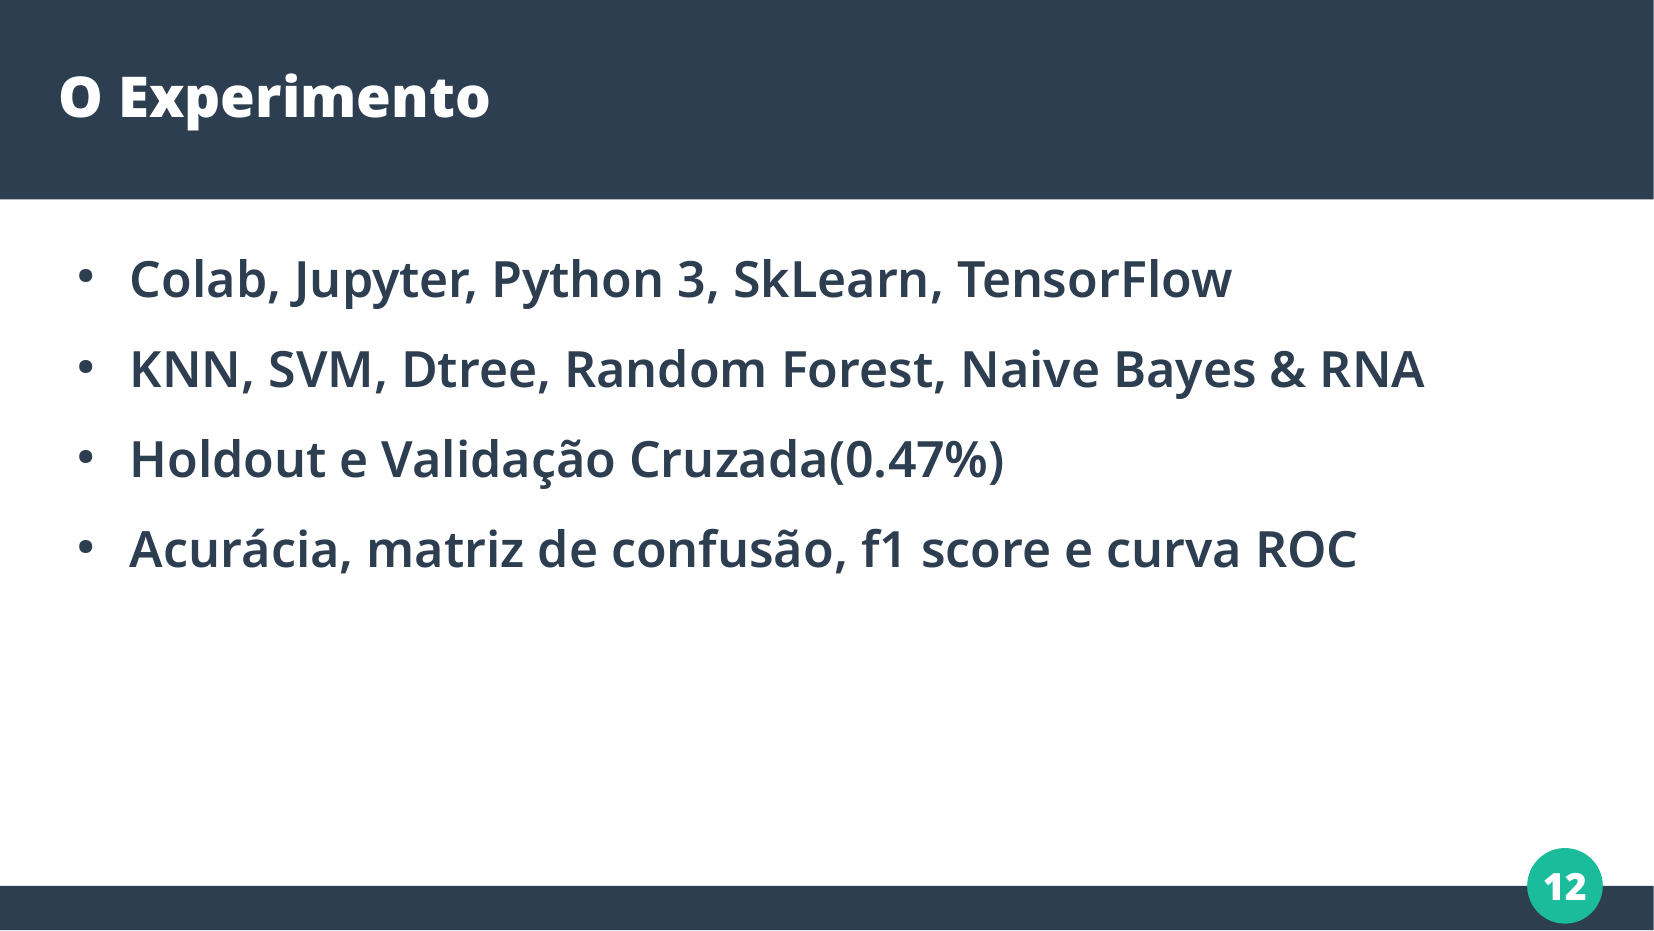

# O Experimento
Colab, Jupyter, Python 3, SkLearn, TensorFlow
KNN, SVM, Dtree, Random Forest, Naive Bayes & RNA
Holdout e Validação Cruzada(0.47%)
Acurácia, matriz de confusão, f1 score e curva ROC